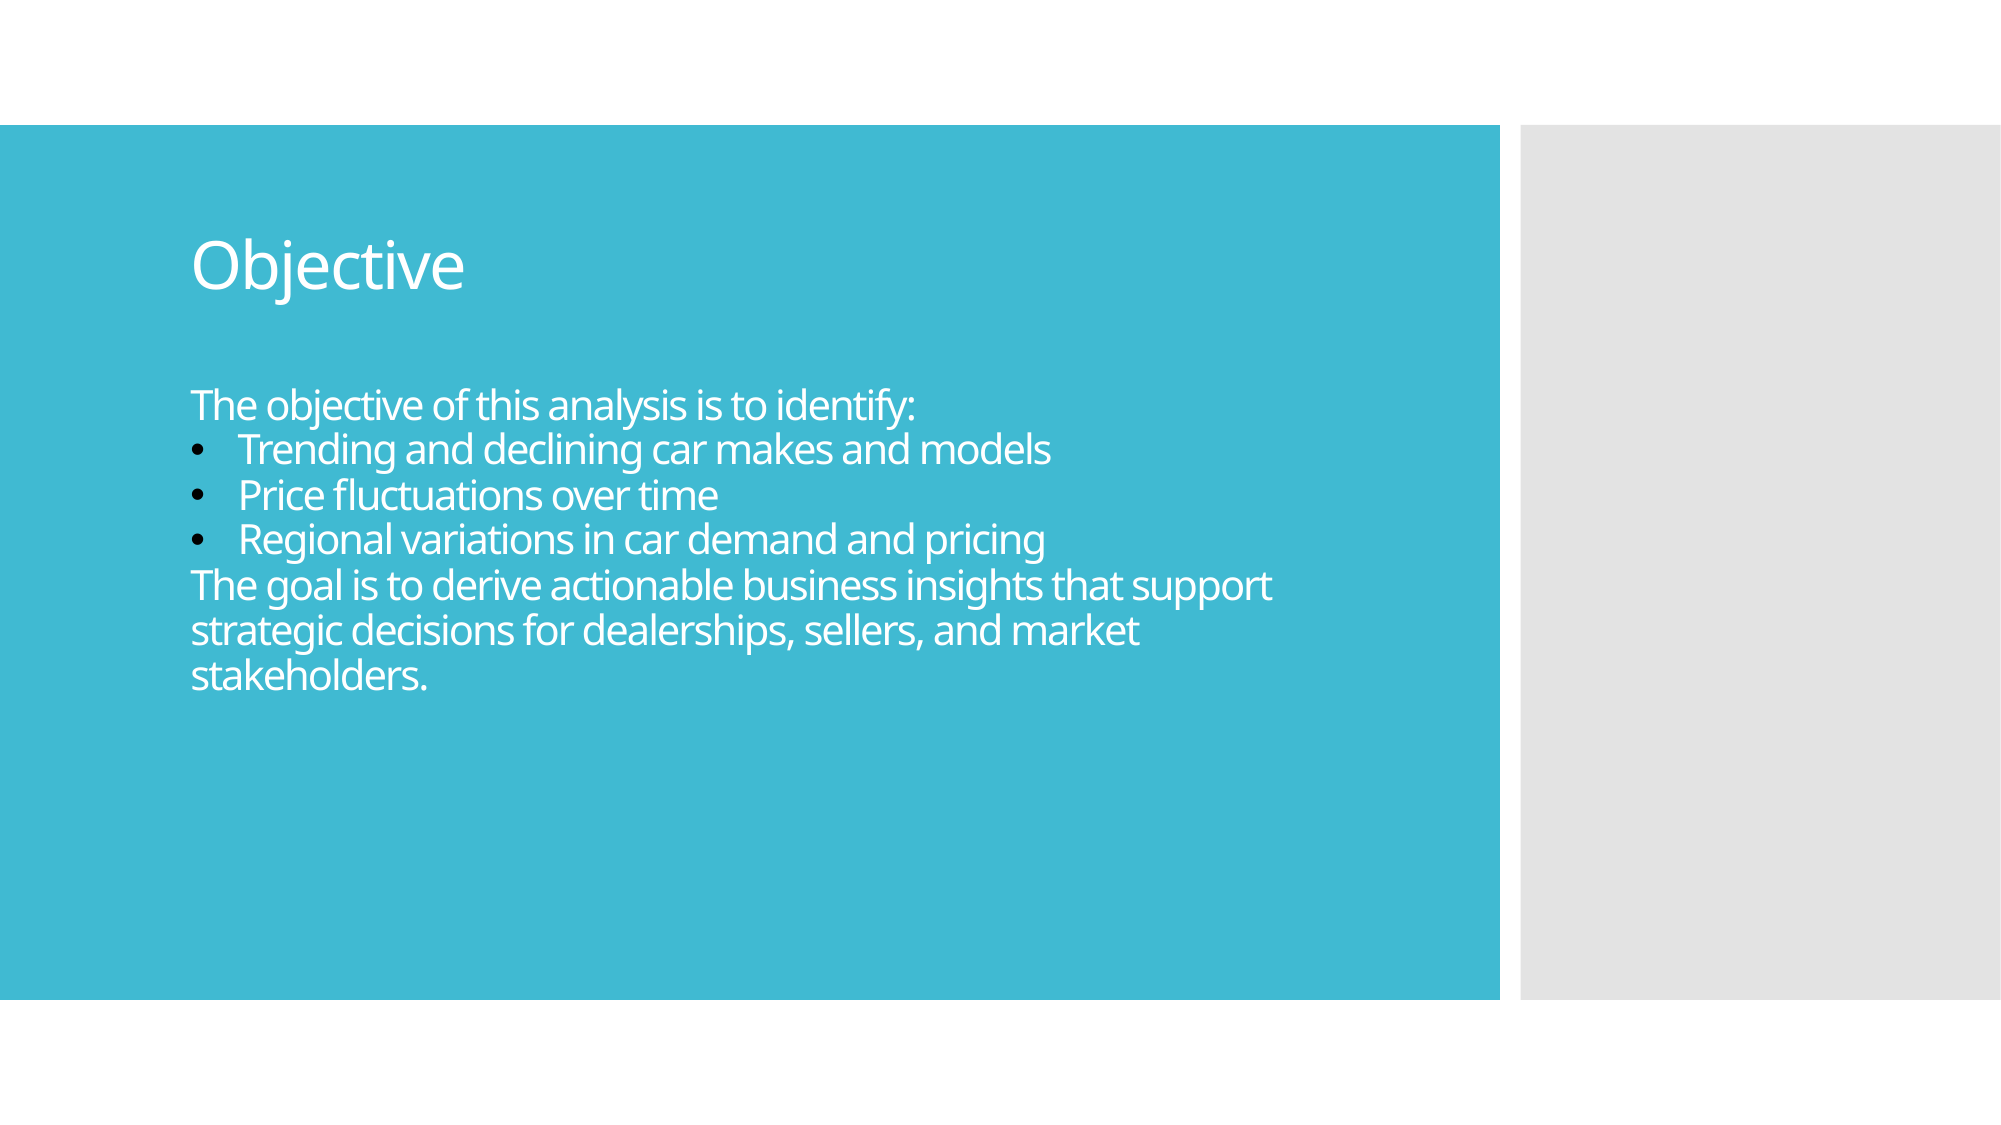

# Objective
The objective of this analysis is to identify:
Trending and declining car makes and models
Price fluctuations over time
Regional variations in car demand and pricing
The goal is to derive actionable business insights that support strategic decisions for dealerships, sellers, and market stakeholders.